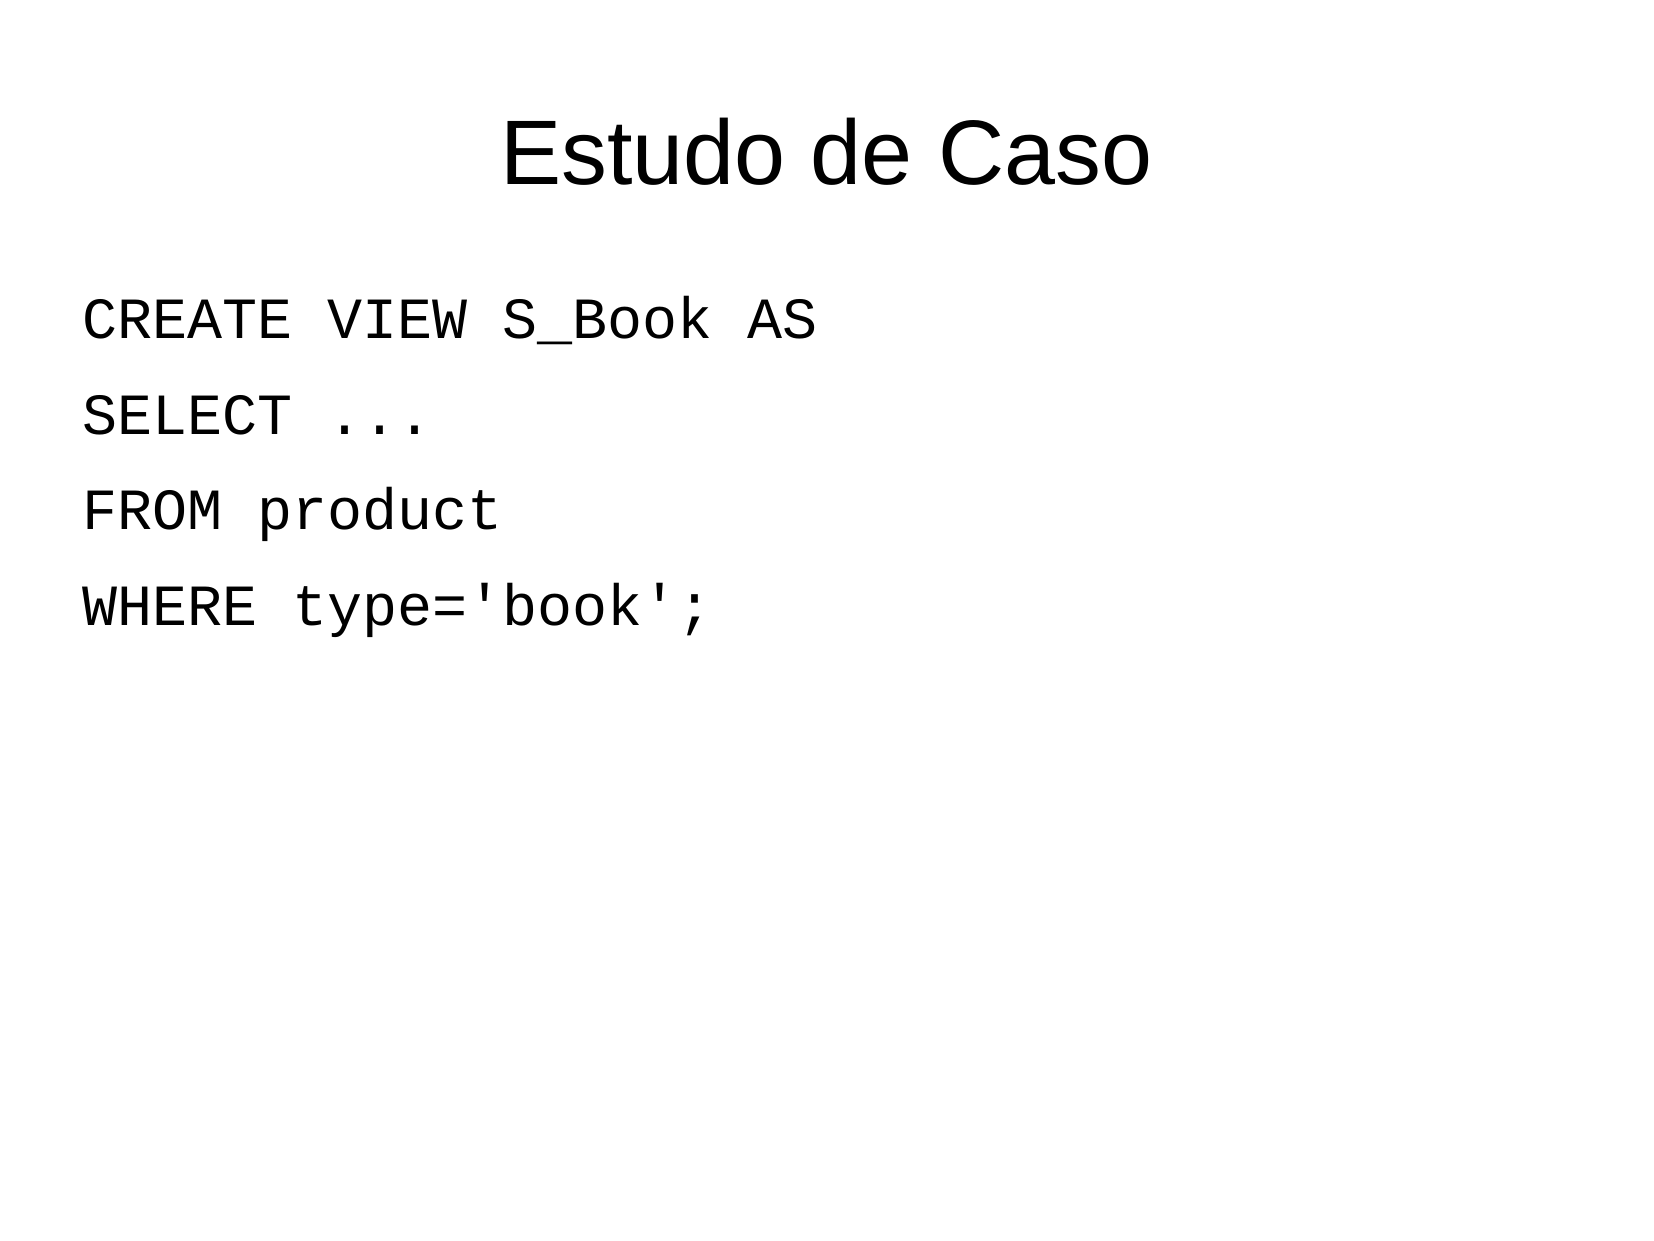

# Estudo de Caso
CREATE VIEW S_Book AS
SELECT ...
FROM product
WHERE type='book';